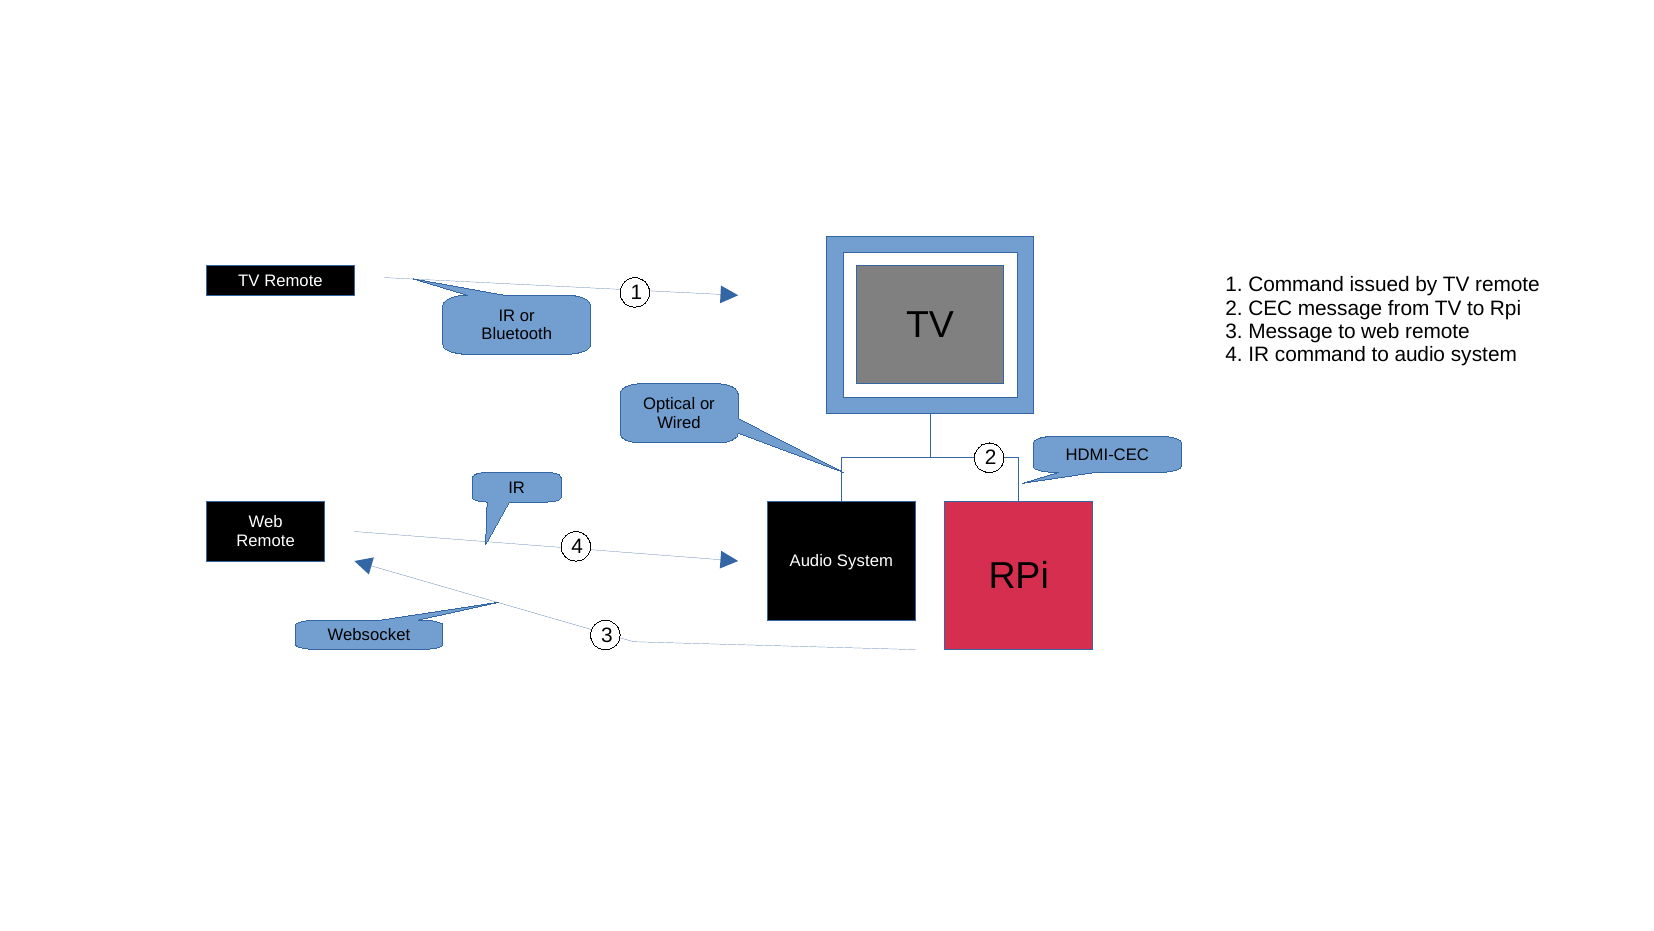

TV Remote
TV
1. Command issued by TV remote
2. CEC message from TV to Rpi
3. Message to web remote
4. IR command to audio system
1
IR or Bluetooth
Optical or Wired
HDMI-CEC
2
IR
Web Remote
Audio System
RPi
4
Websocket
3